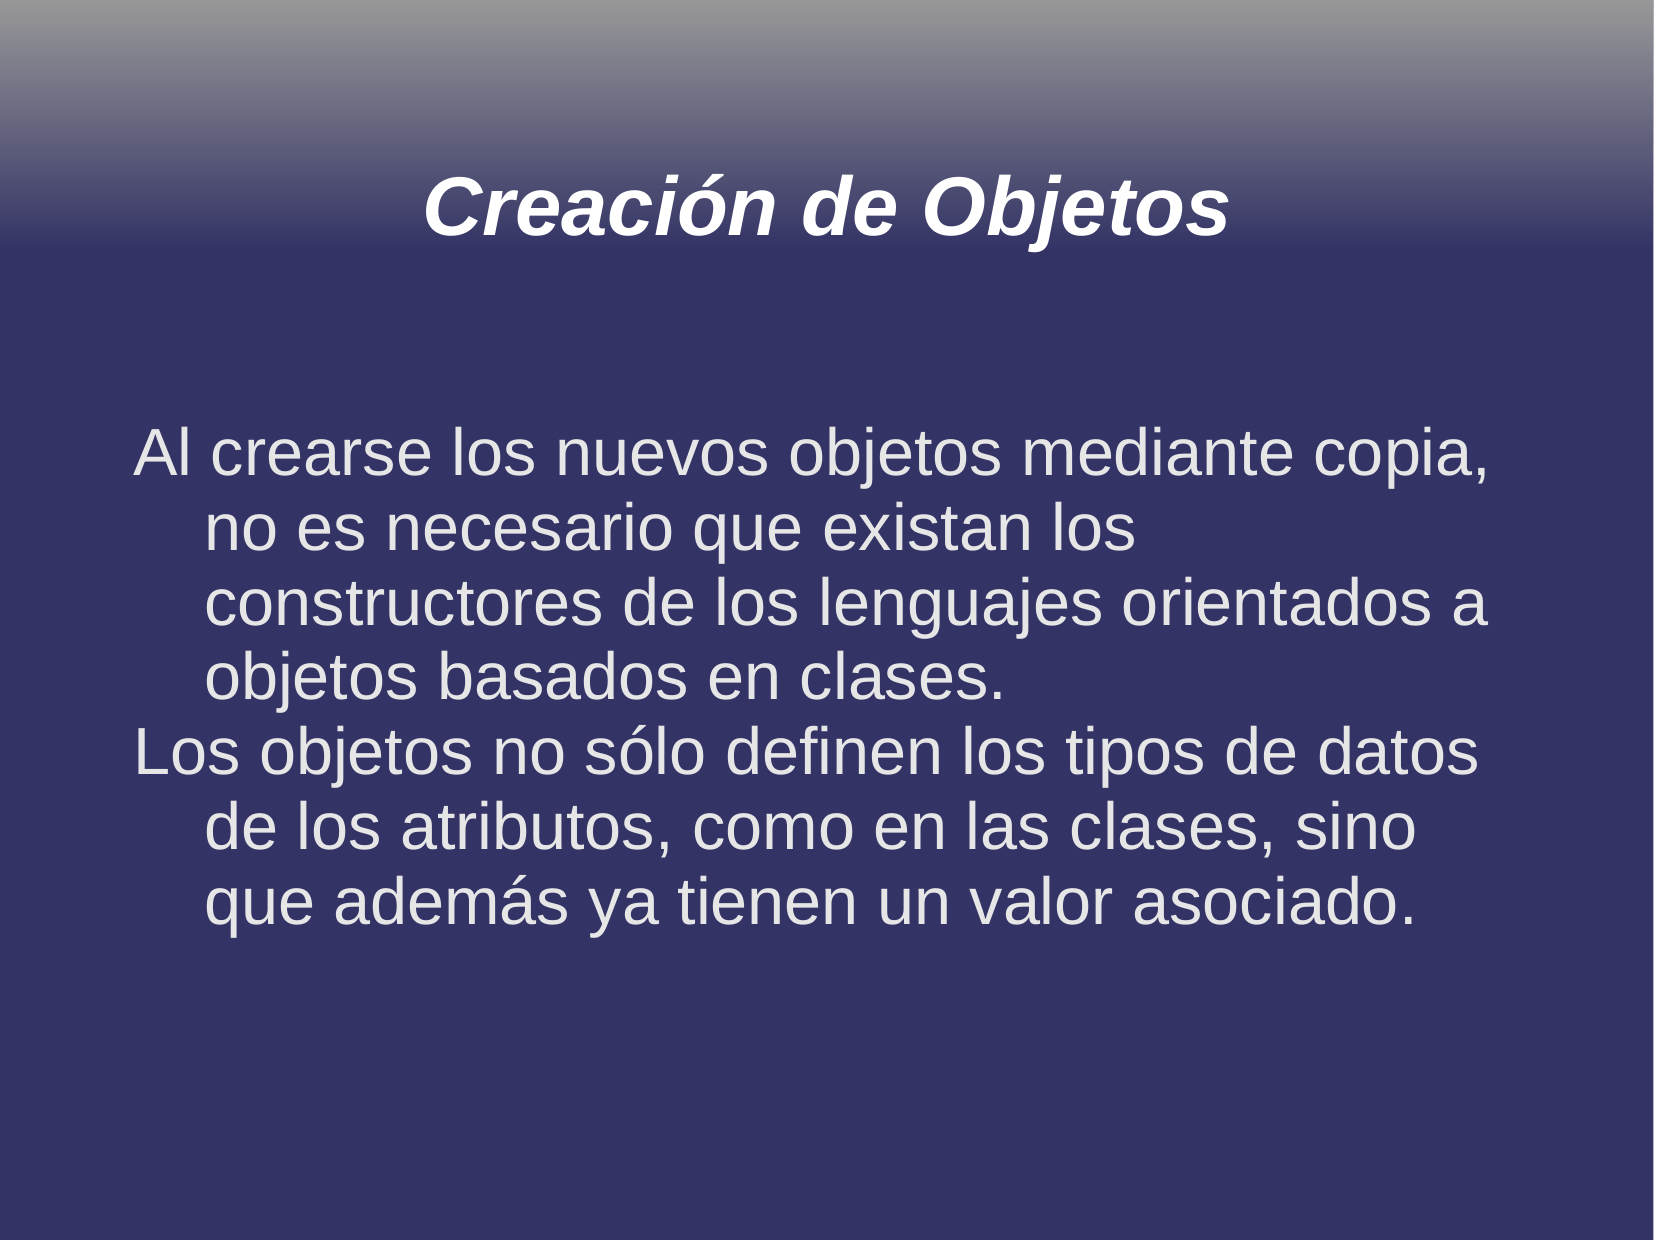

# Creación de Objetos
Al crearse los nuevos objetos mediante copia, no es necesario que existan los constructores de los lenguajes orientados a objetos basados en clases.
Los objetos no sólo definen los tipos de datos de los atributos, como en las clases, sino que además ya tienen un valor asociado.